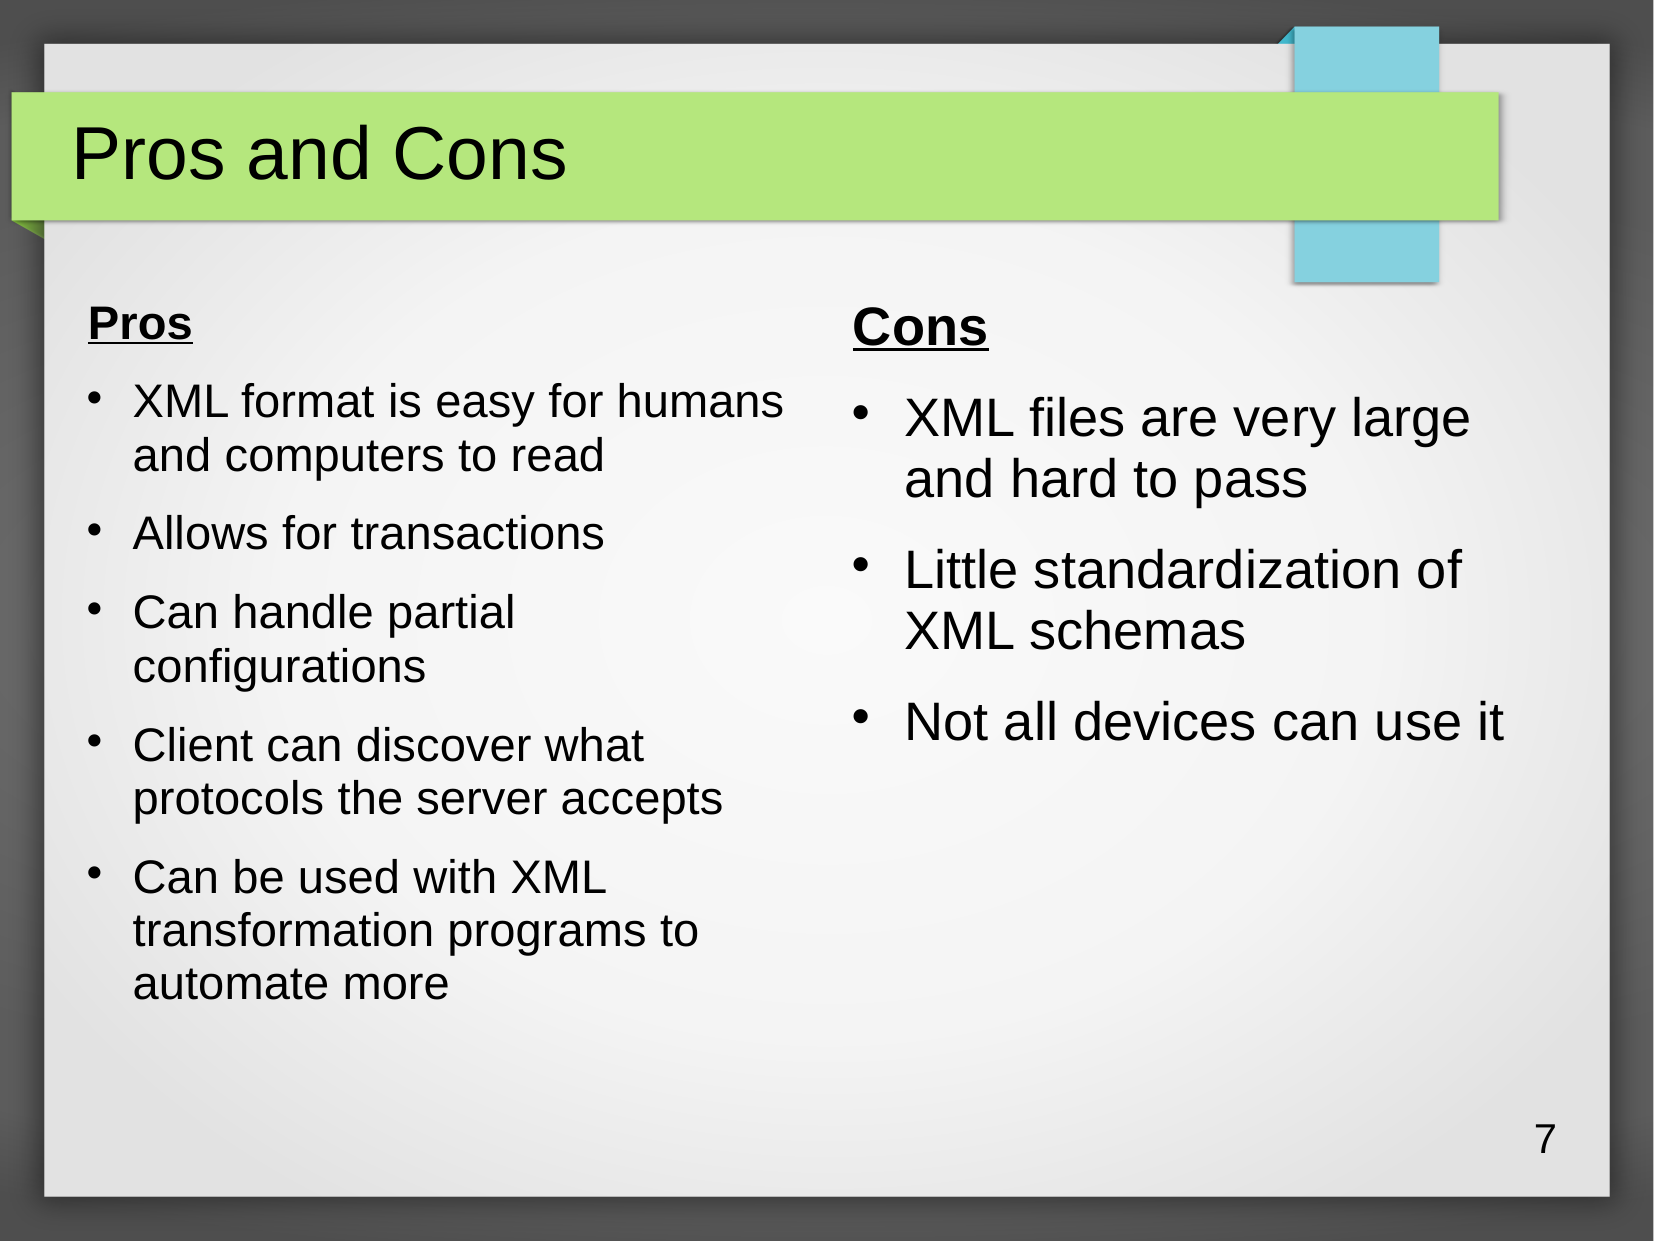

# Pros and Cons
Pros
XML format is easy for humans and computers to read
Allows for transactions
Can handle partial configurations
Client can discover what protocols the server accepts
Can be used with XML transformation programs to automate more
Cons
XML files are very large and hard to pass
Little standardization of XML schemas
Not all devices can use it
7